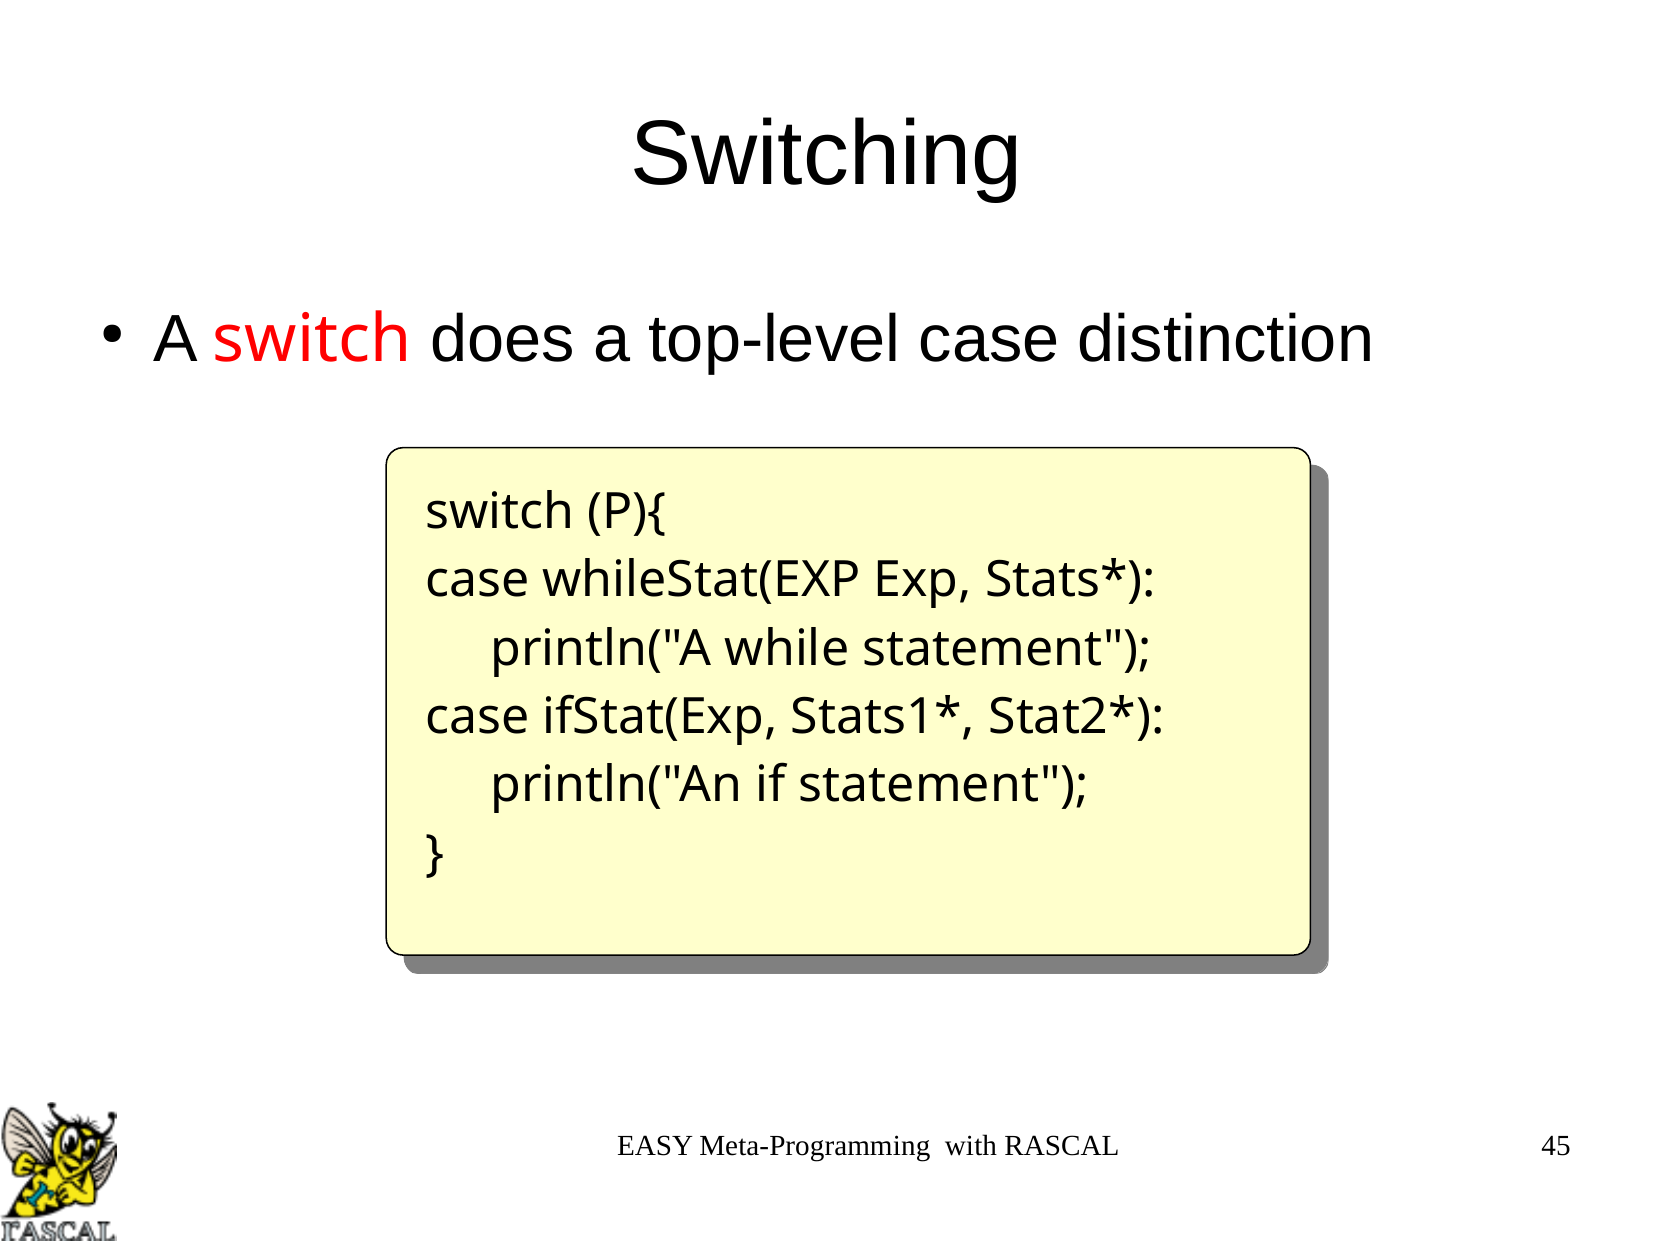

# Switching
A switch does a top-level case distinction
switch (P){
case whileStat(EXP Exp, Stats*):
 println("A while statement");
case ifStat(Exp, Stats1*, Stat2*):
 println("An if statement");
}
45